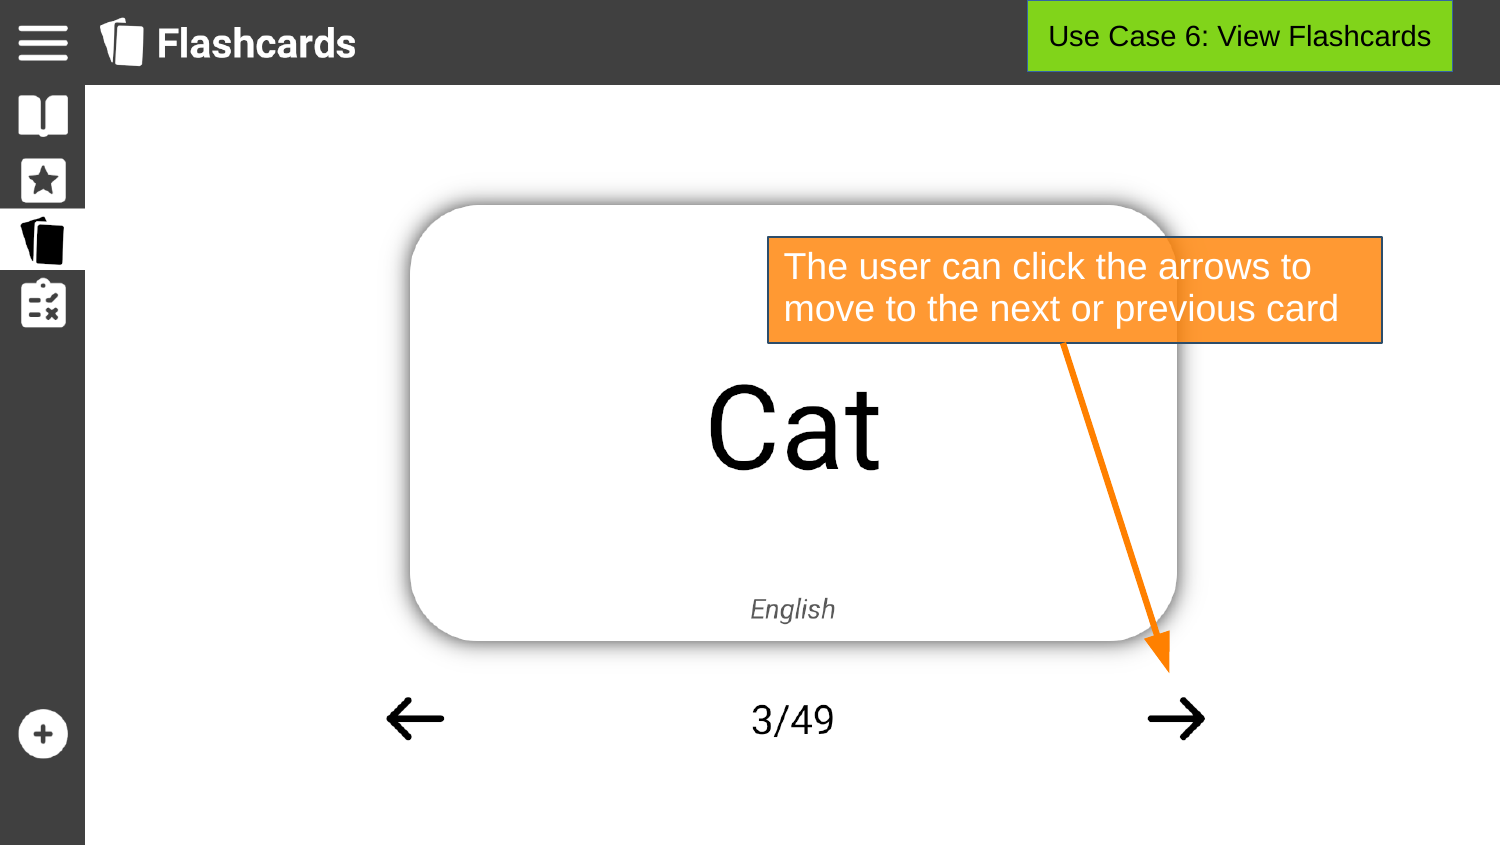

Use Case 6: View Flashcards
The user can click the arrows to move to the next or previous card